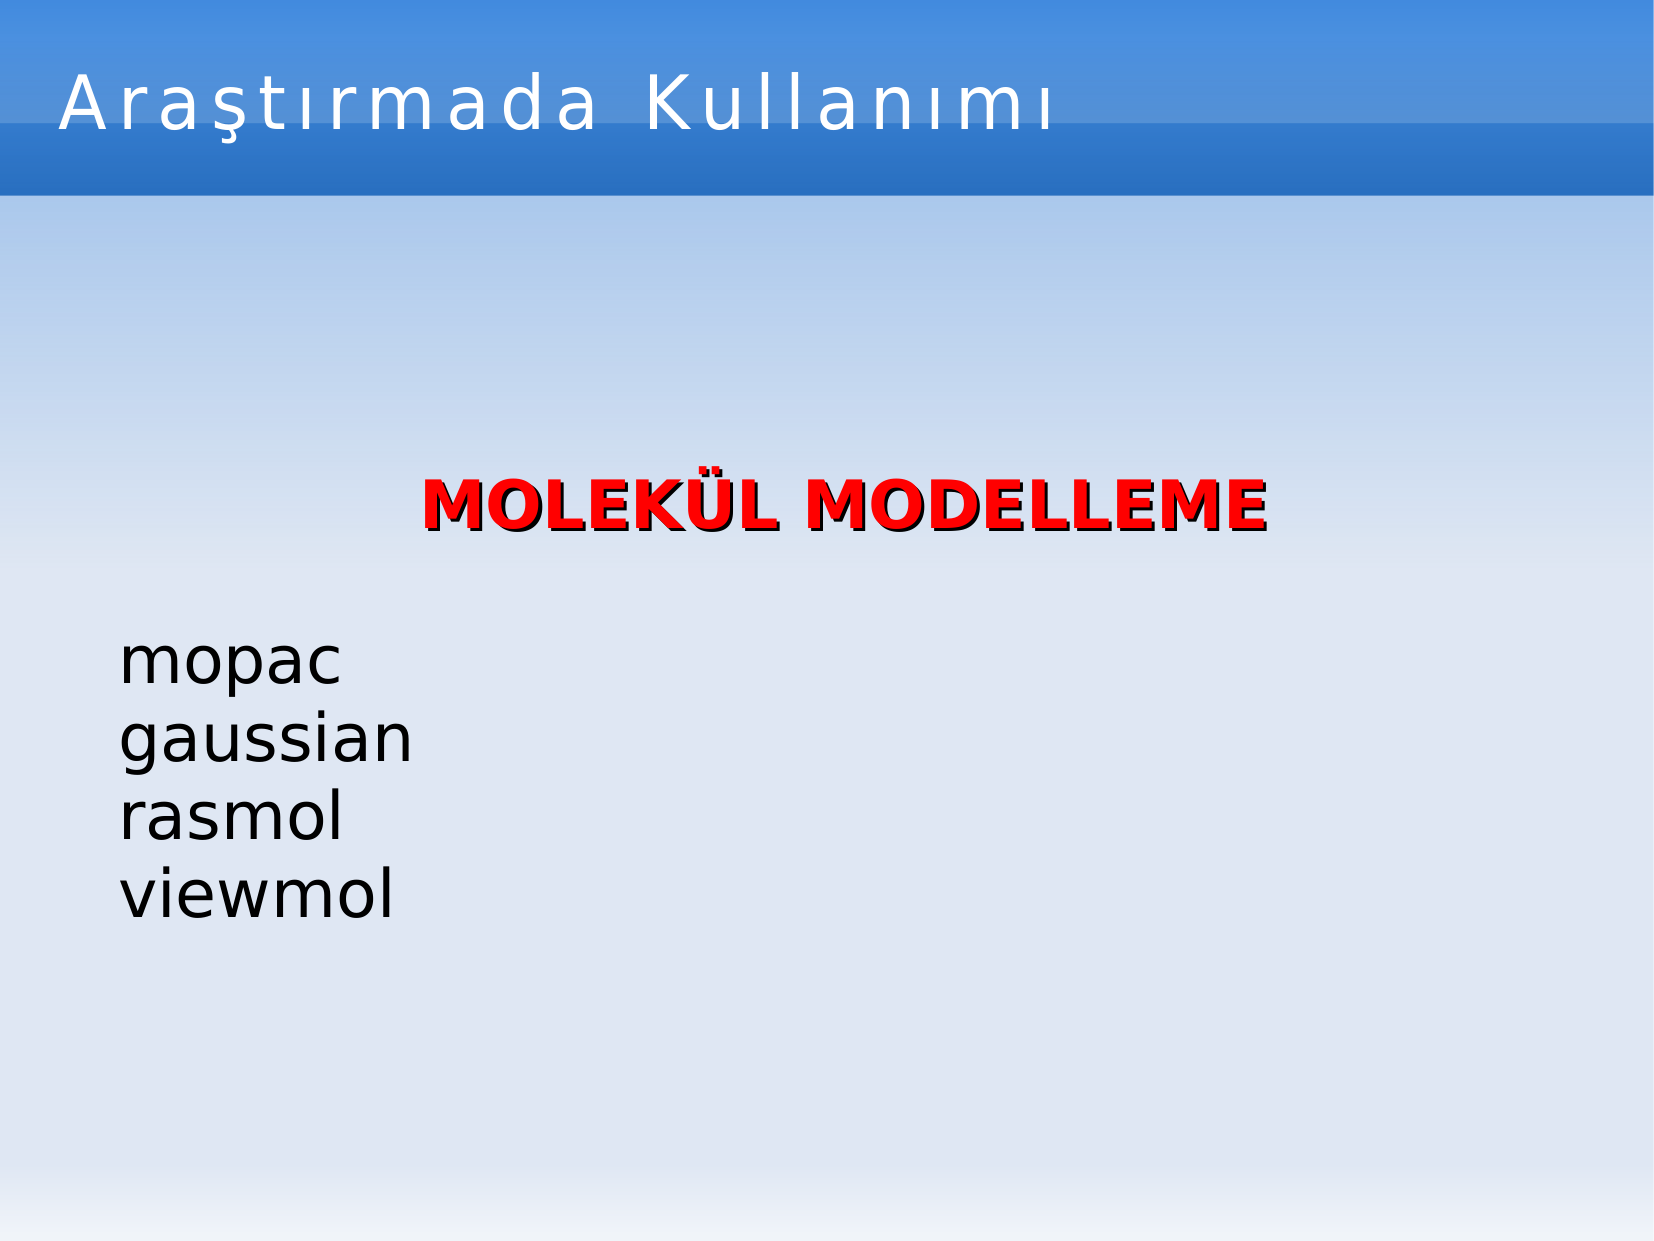

# Araştırmada Kullanımı
MOLEKÜL MODELLEME
mopac
gaussian
rasmol
viewmol